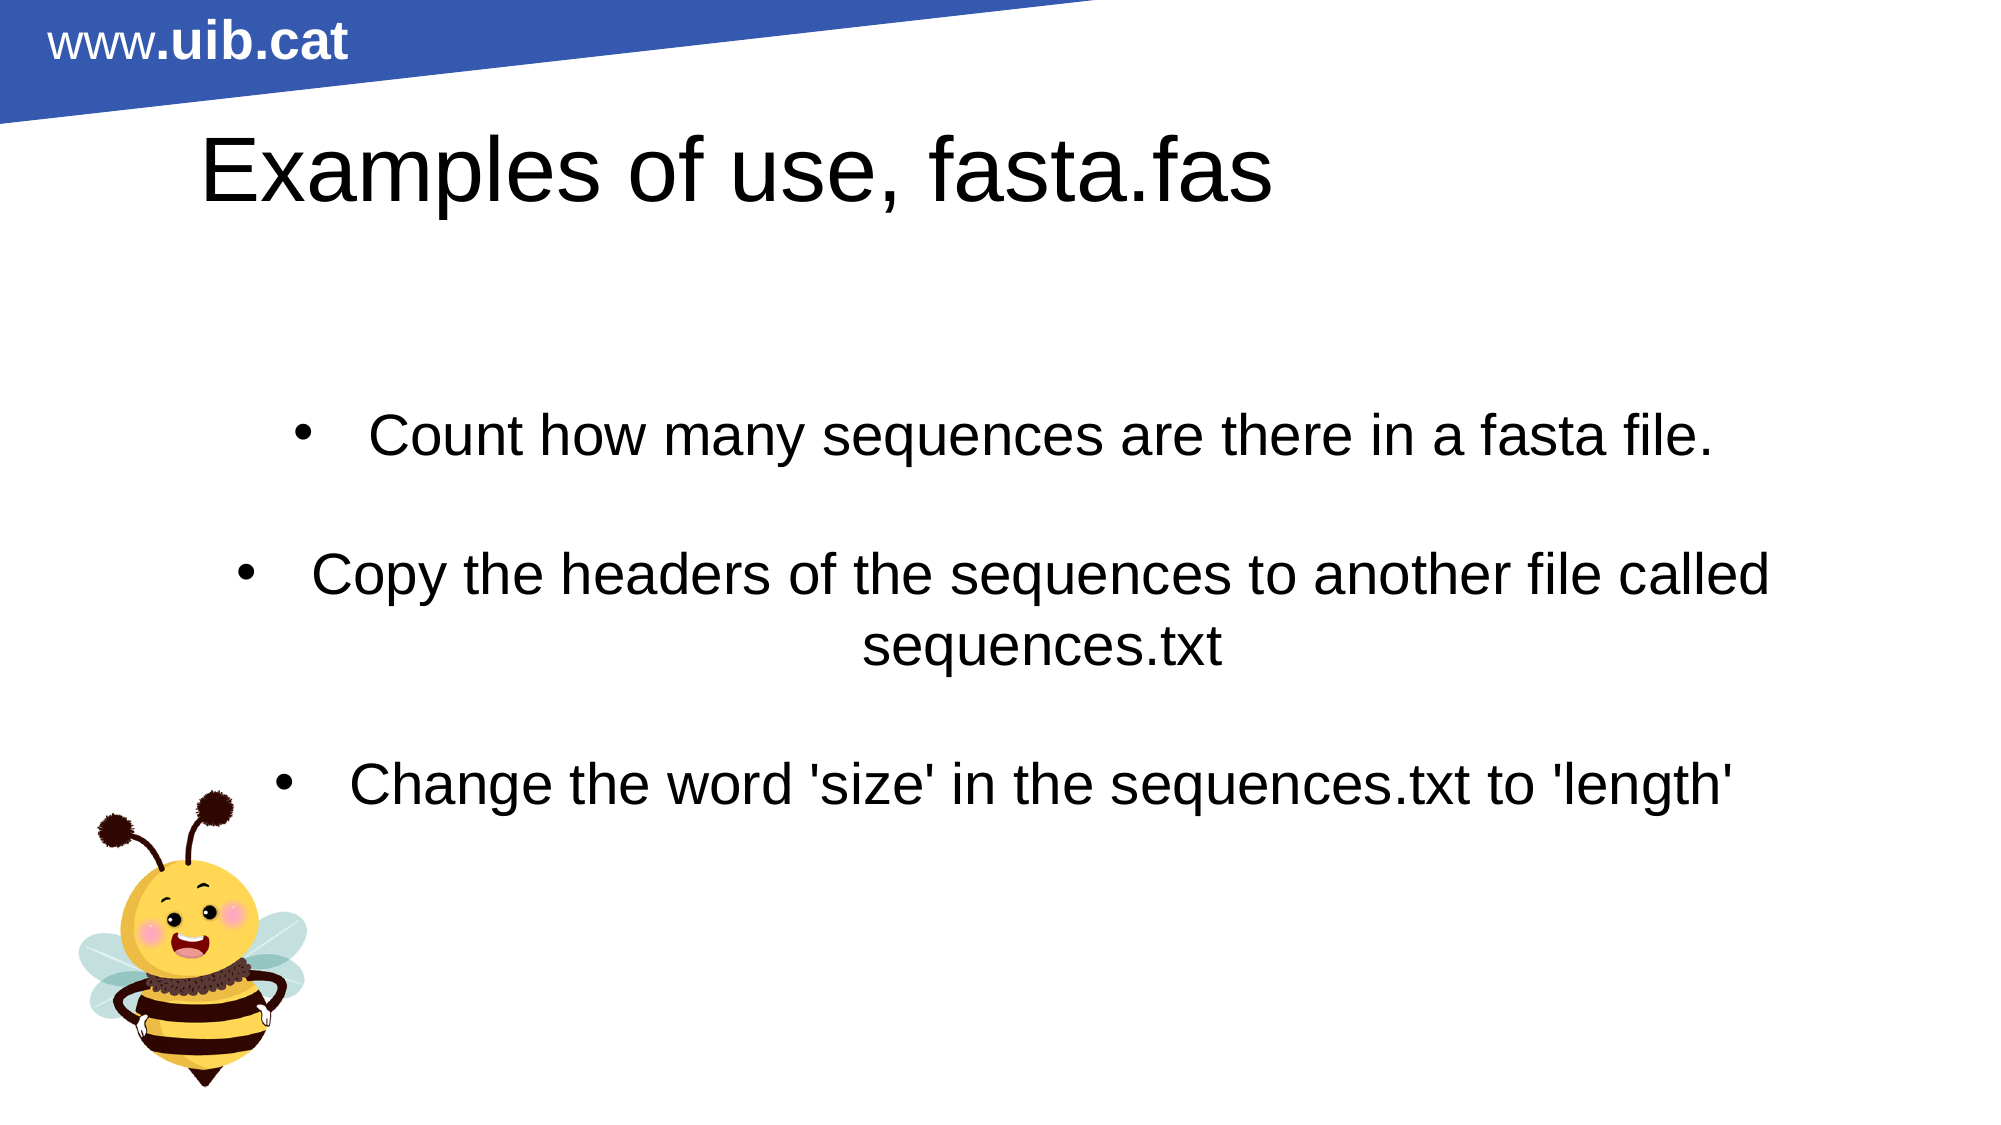

# Examples of use, fasta.fas
Count how many sequences are there in a fasta file.
Copy the headers of the sequences to another file called sequences.txt
Change the word 'size' in the sequences.txt to 'length'